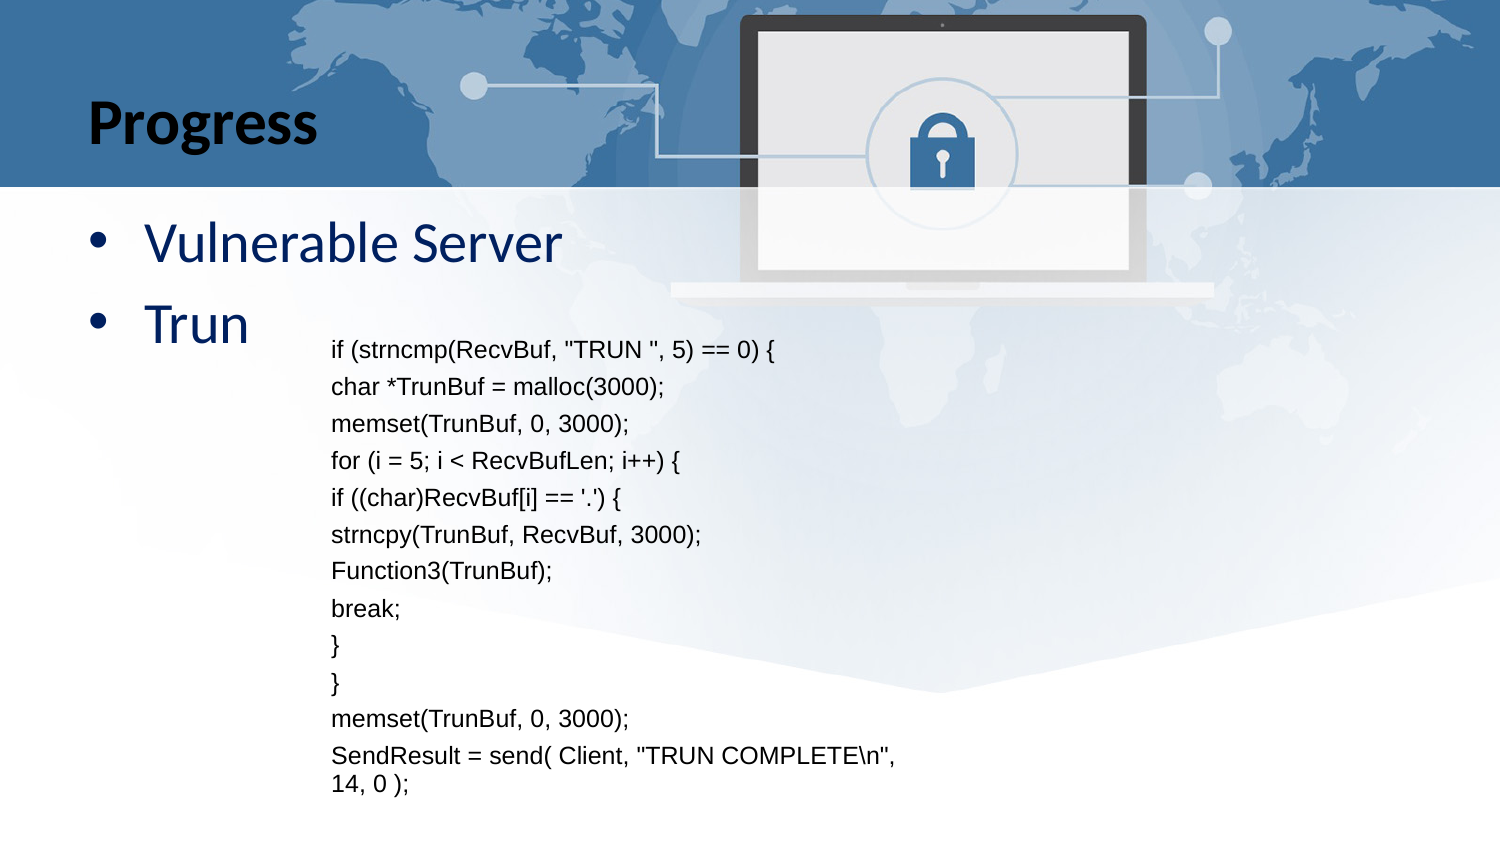

# Progress
Vulnerable Server
Trun
if (strncmp(RecvBuf, "TRUN ", 5) == 0) {
char *TrunBuf = malloc(3000);
memset(TrunBuf, 0, 3000);
for (i = 5; i < RecvBufLen; i++) {
if ((char)RecvBuf[i] == '.') {
strncpy(TrunBuf, RecvBuf, 3000);
Function3(TrunBuf);
break;
}
}
memset(TrunBuf, 0, 3000);
SendResult = send( Client, "TRUN COMPLETE\n", 14, 0 );